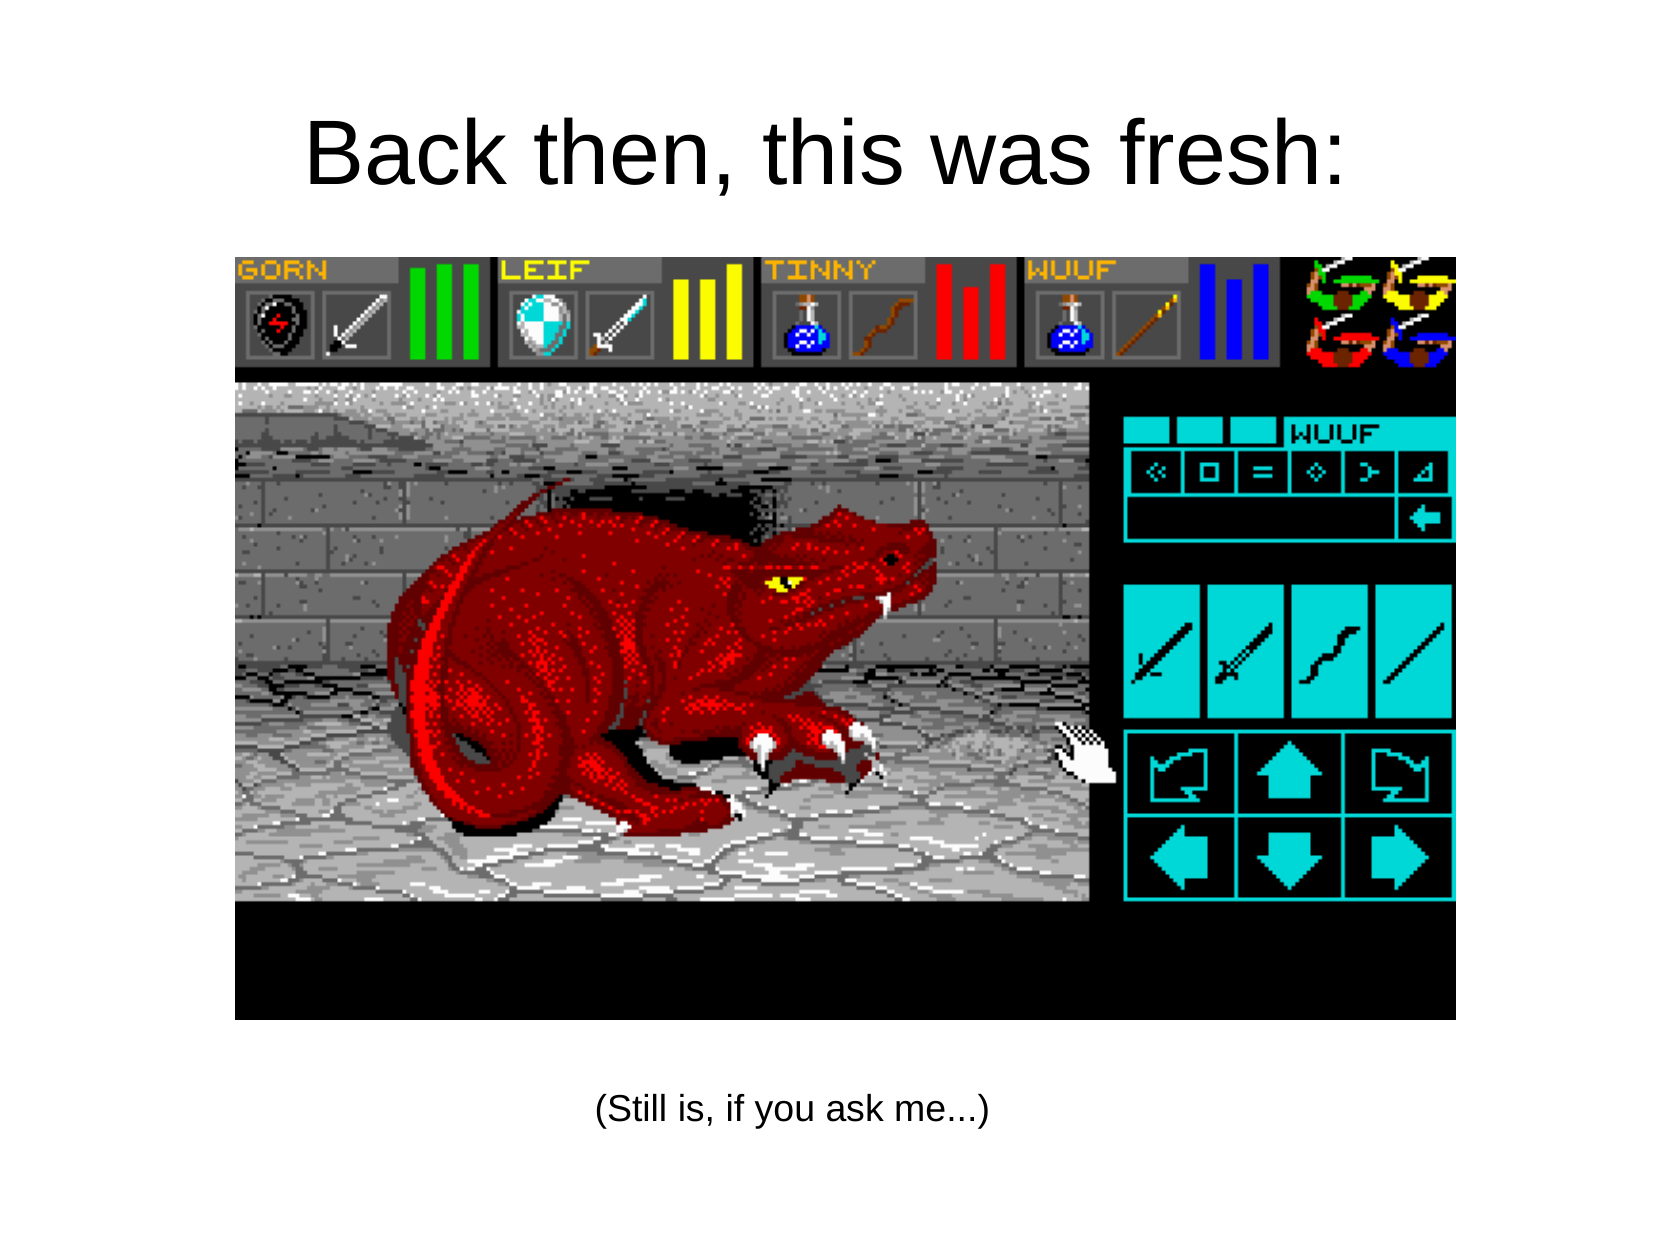

# Back then, this was fresh:
(Still is, if you ask me...)